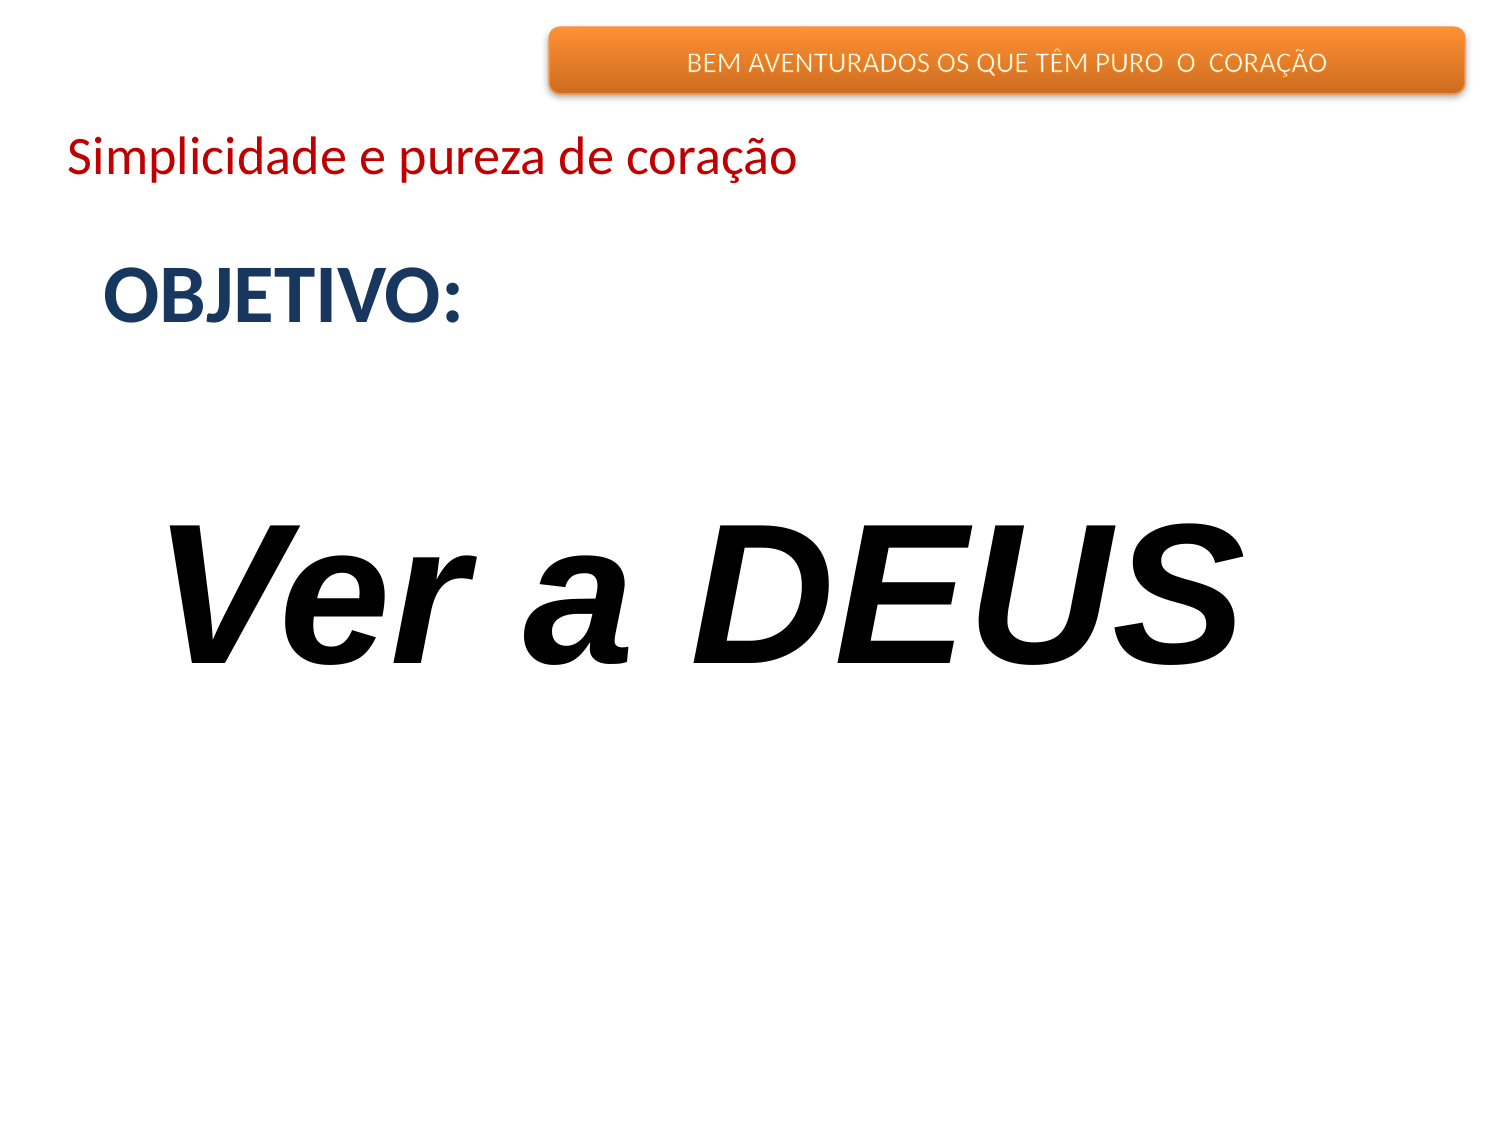

BEM AVENTURADOS OS QUE TÊM PURO O CORAÇÃO
Simplicidade e pureza de coração
OBJETIVO:
Ver a DEUS